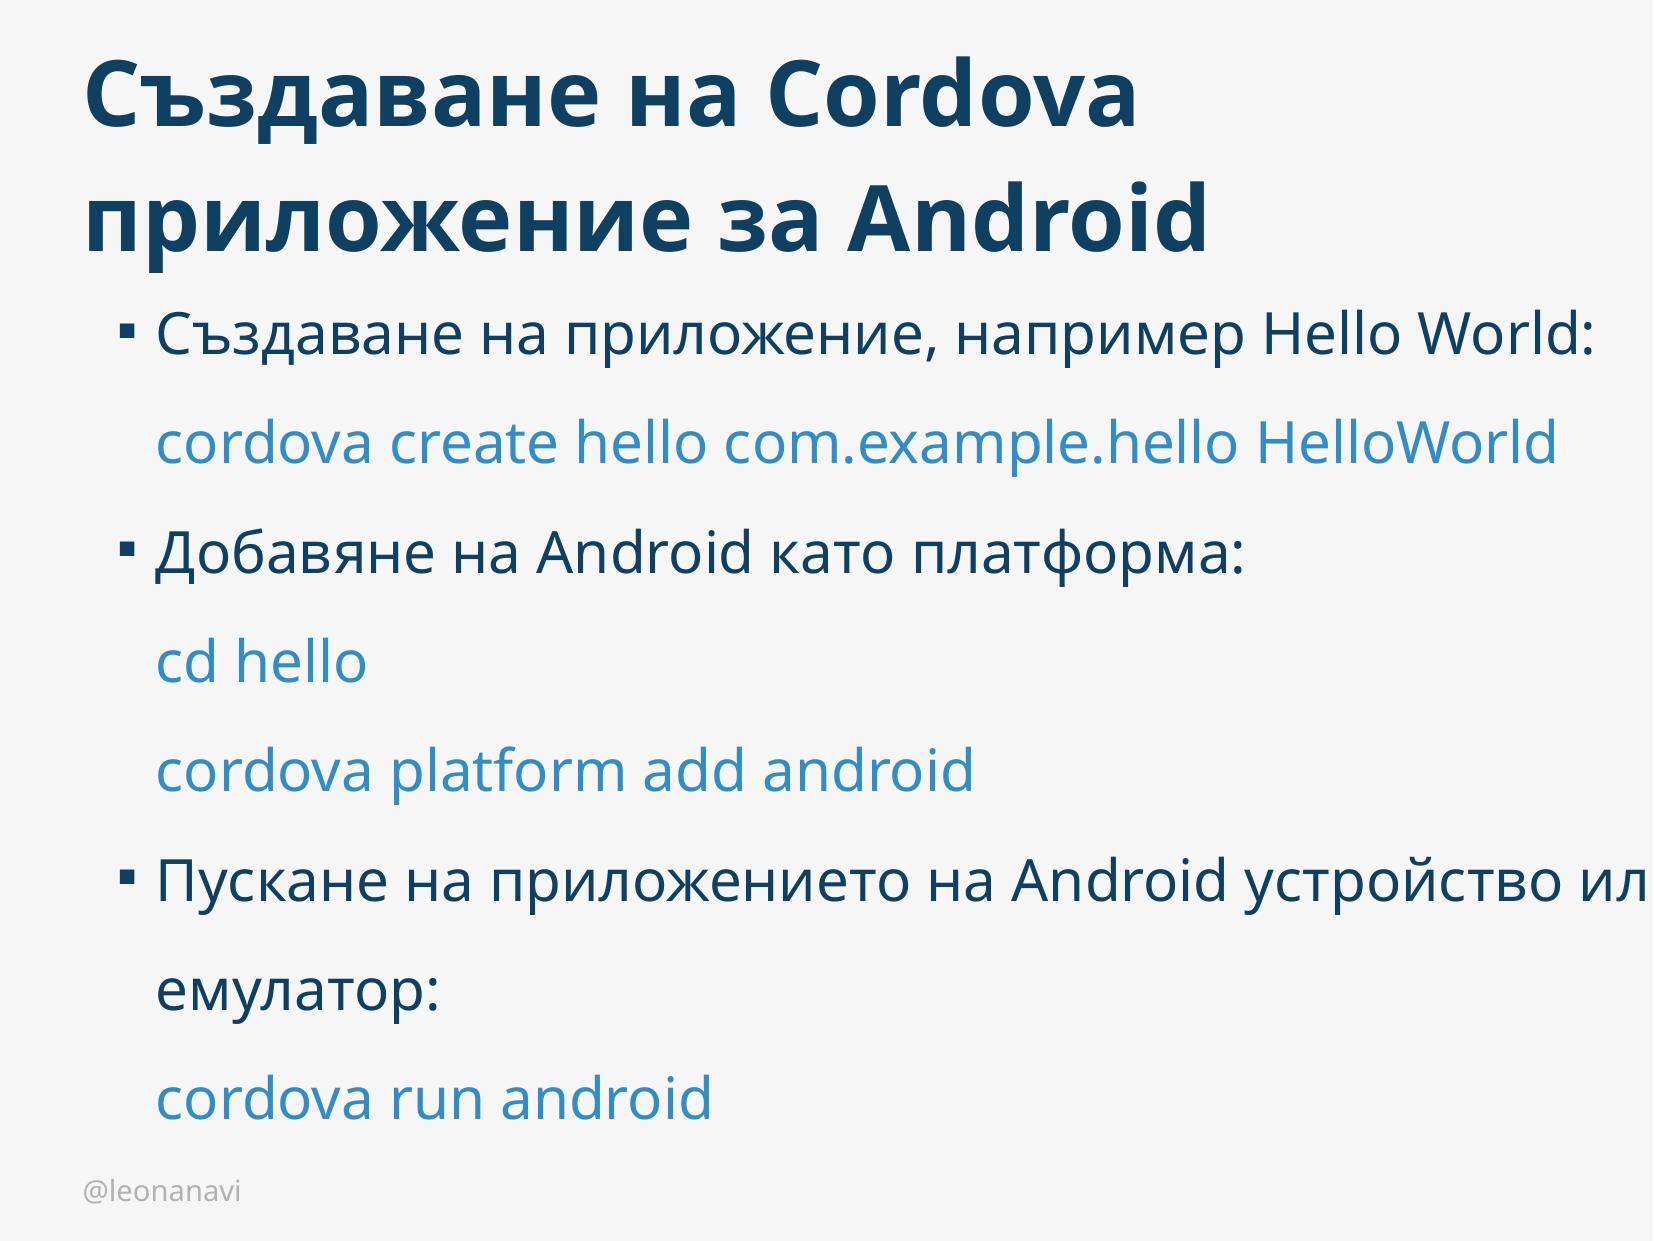

# Създаване на Cordova приложение за Android
Създаване на приложение, например Hello World:
cordova create hello com.example.hello HelloWorld
Добавяне на Android като платформа:
cd hello
cordova platform add android
Пускане на приложението на Android устройство или
eмулатор:
cordova run android